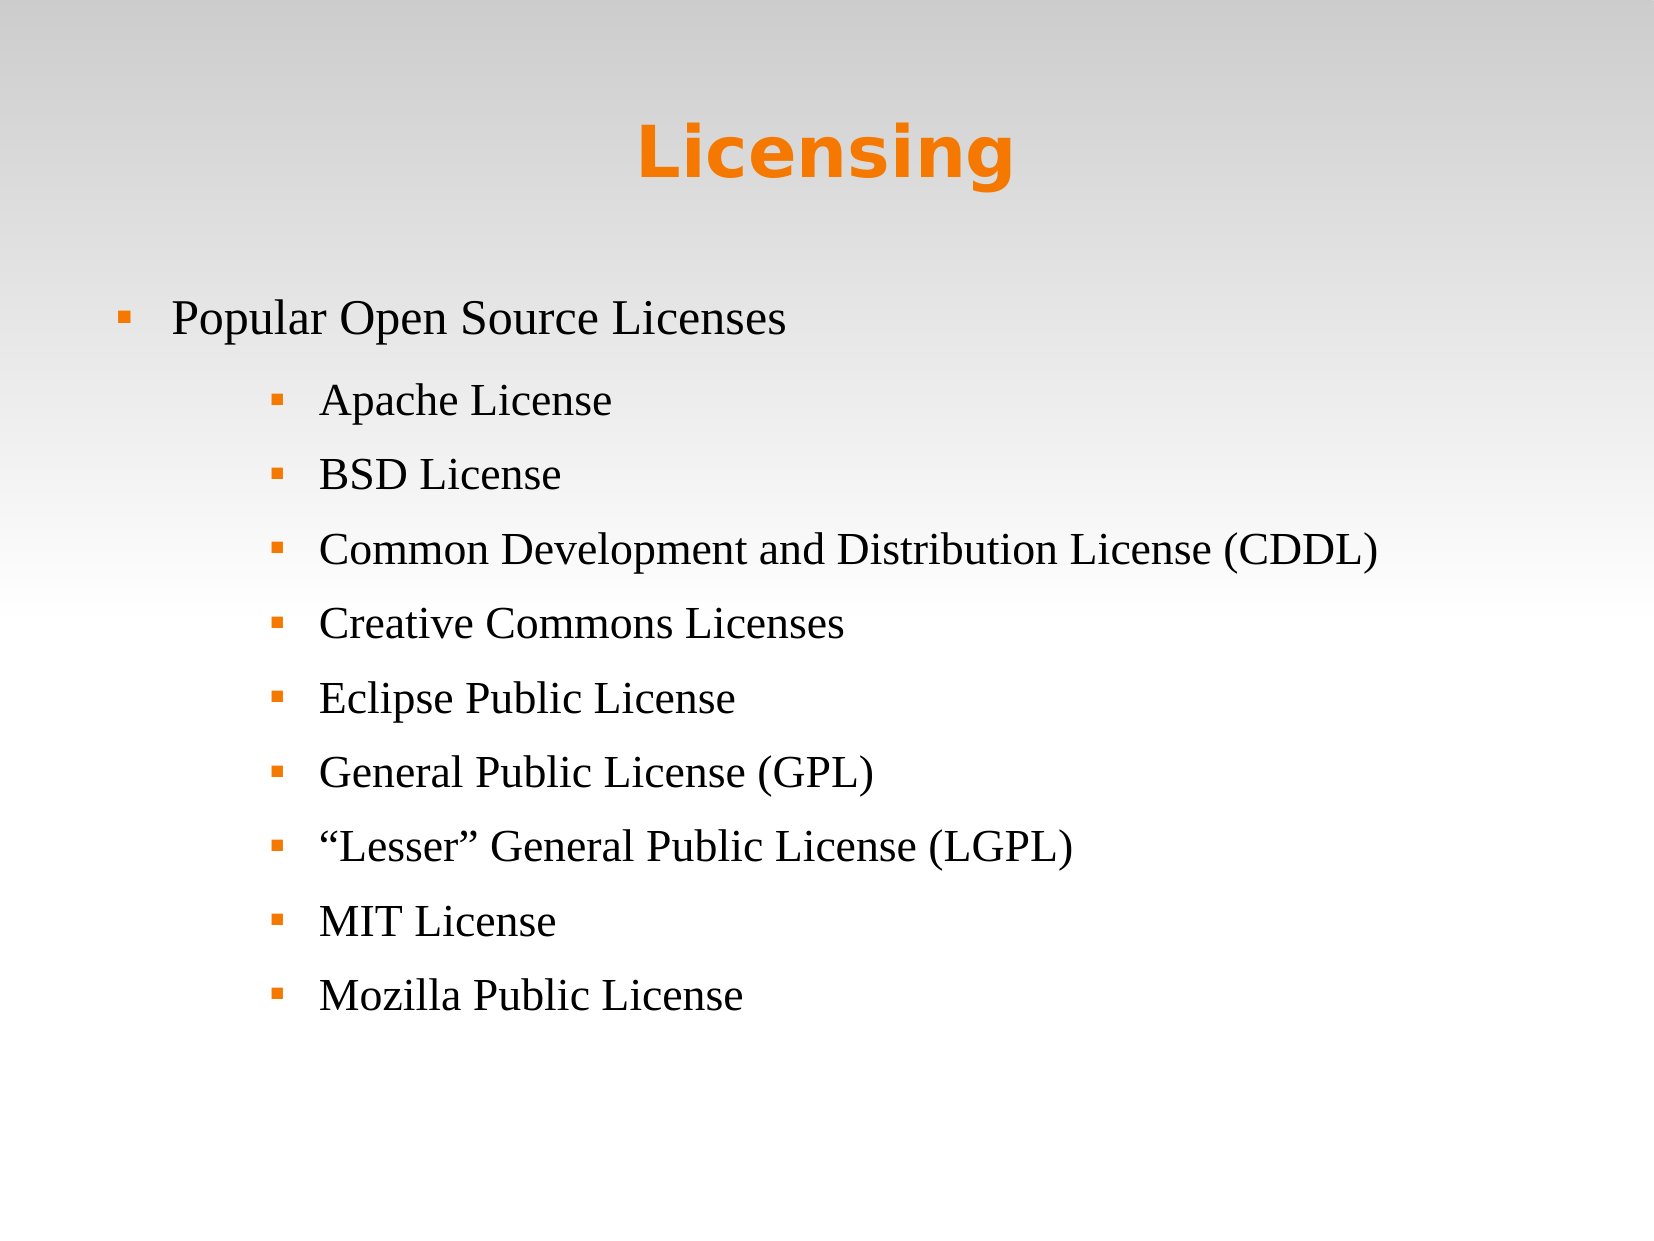

# Licensing
Popular Open Source Licenses
Apache License
BSD License
Common Development and Distribution License (CDDL)
Creative Commons Licenses
Eclipse Public License
General Public License (GPL)
“Lesser” General Public License (LGPL)
MIT License
Mozilla Public License